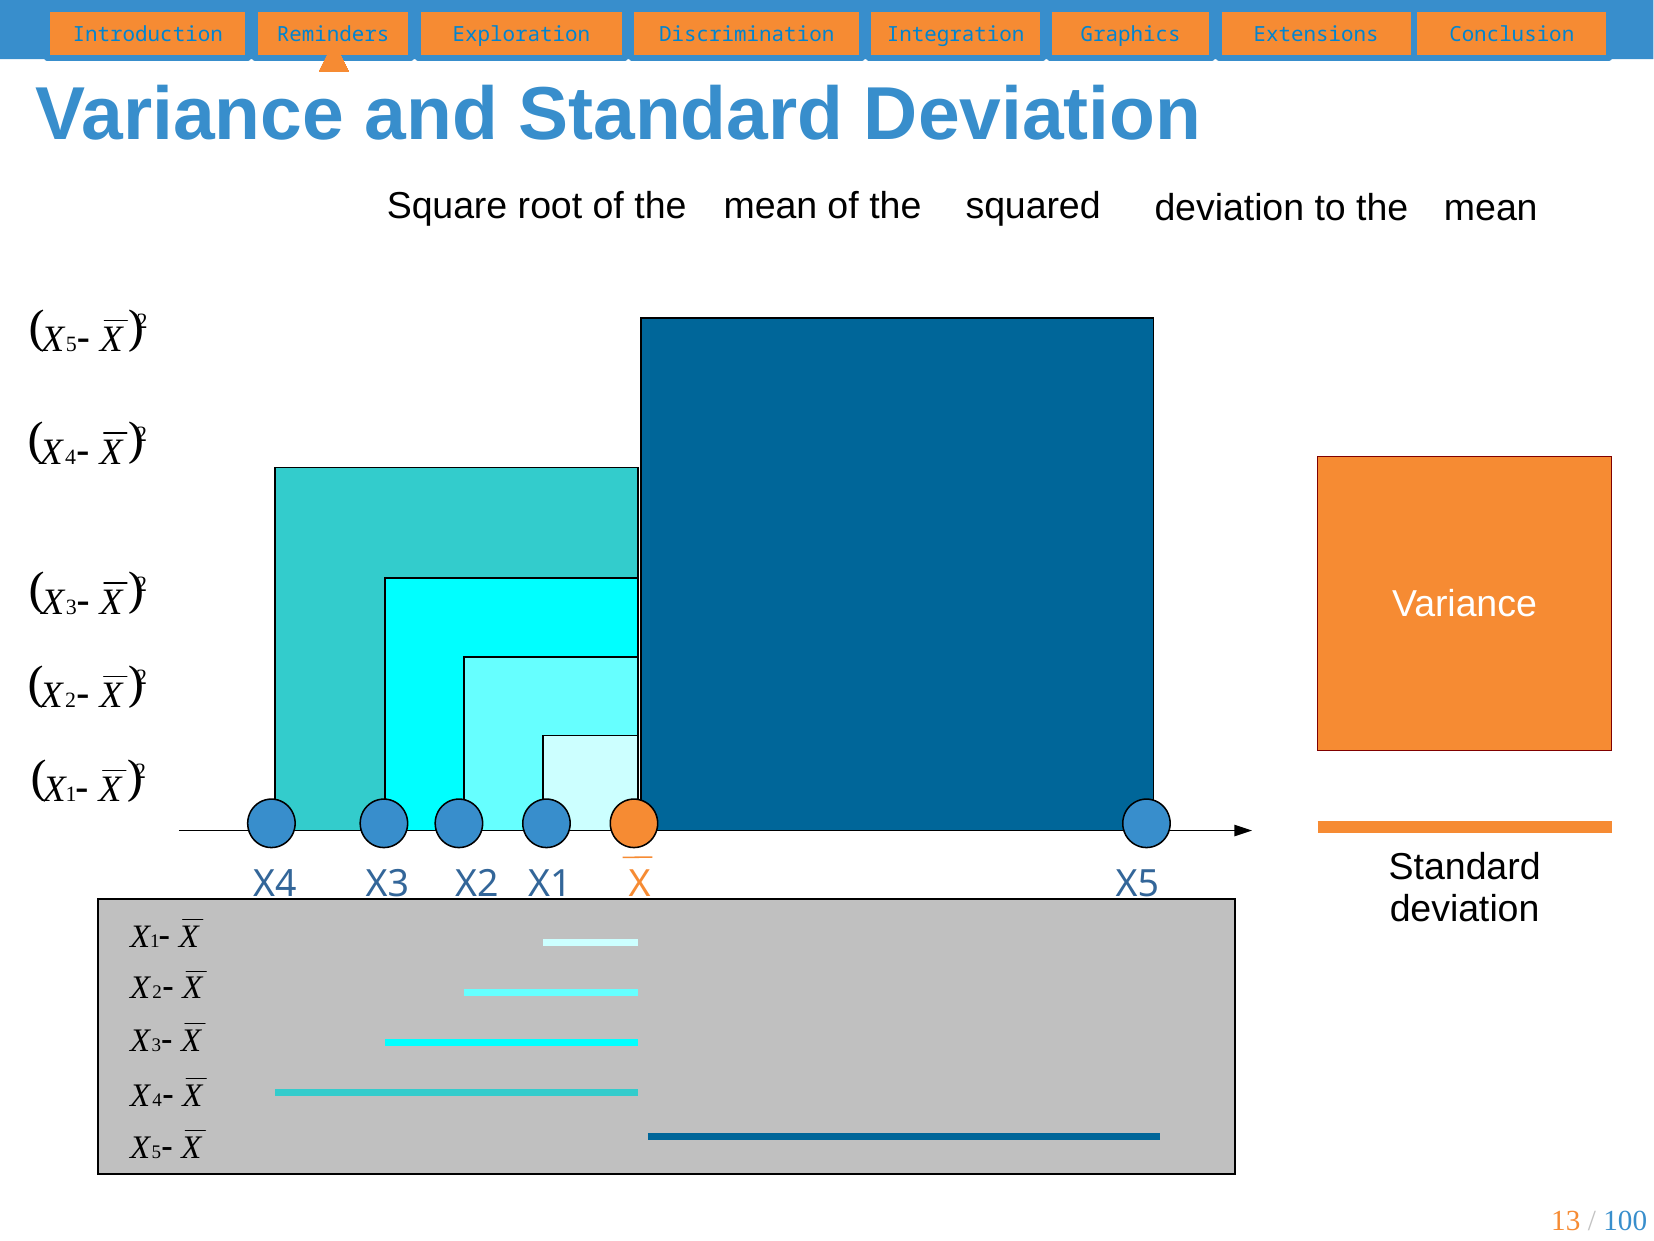

# Variance and Standard Deviation
mean of the
Square root of the
squared
mean
deviation to the
Variance
Standard deviation
X4
X3
X2
X1
X
X5
13